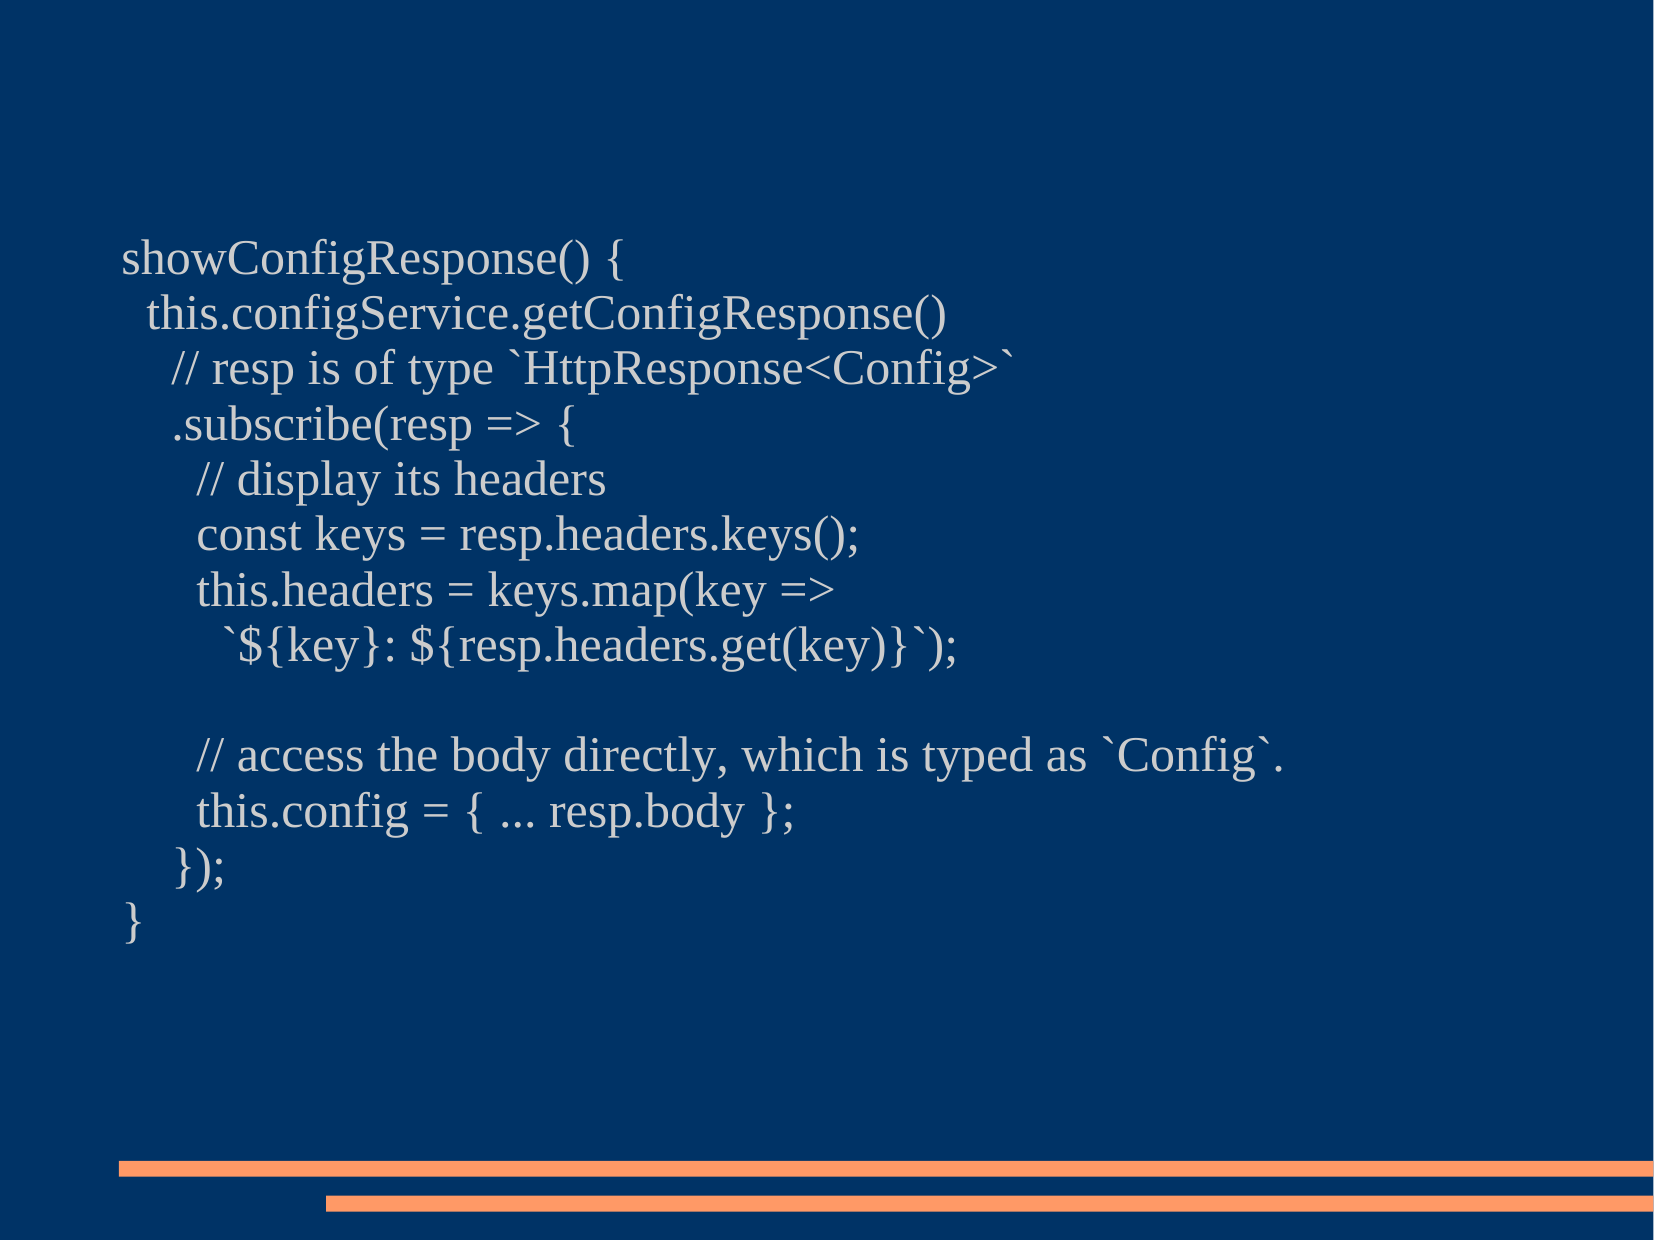

# showConfigResponse() {
 this.configService.getConfigResponse()
 // resp is of type `HttpResponse<Config>`
 .subscribe(resp => {
 // display its headers
 const keys = resp.headers.keys();
 this.headers = keys.map(key =>
 `${key}: ${resp.headers.get(key)}`);
 // access the body directly, which is typed as `Config`.
 this.config = { ... resp.body };
 });
}